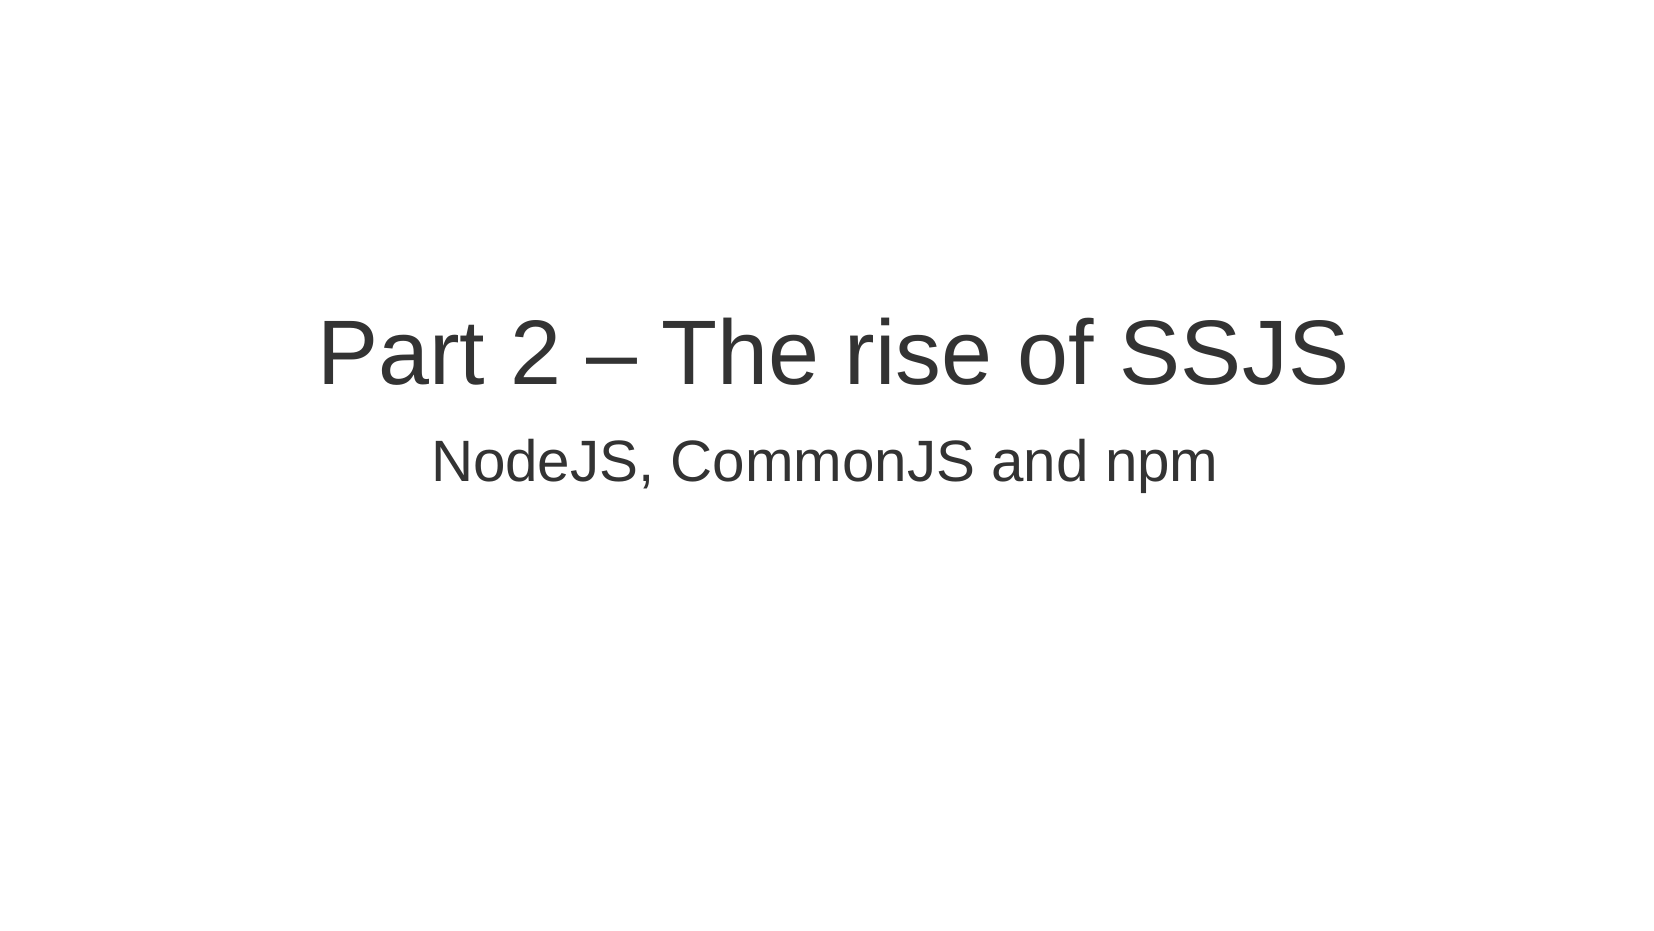

# Part 2 – The rise of SSJS
NodeJS, CommonJS and npm